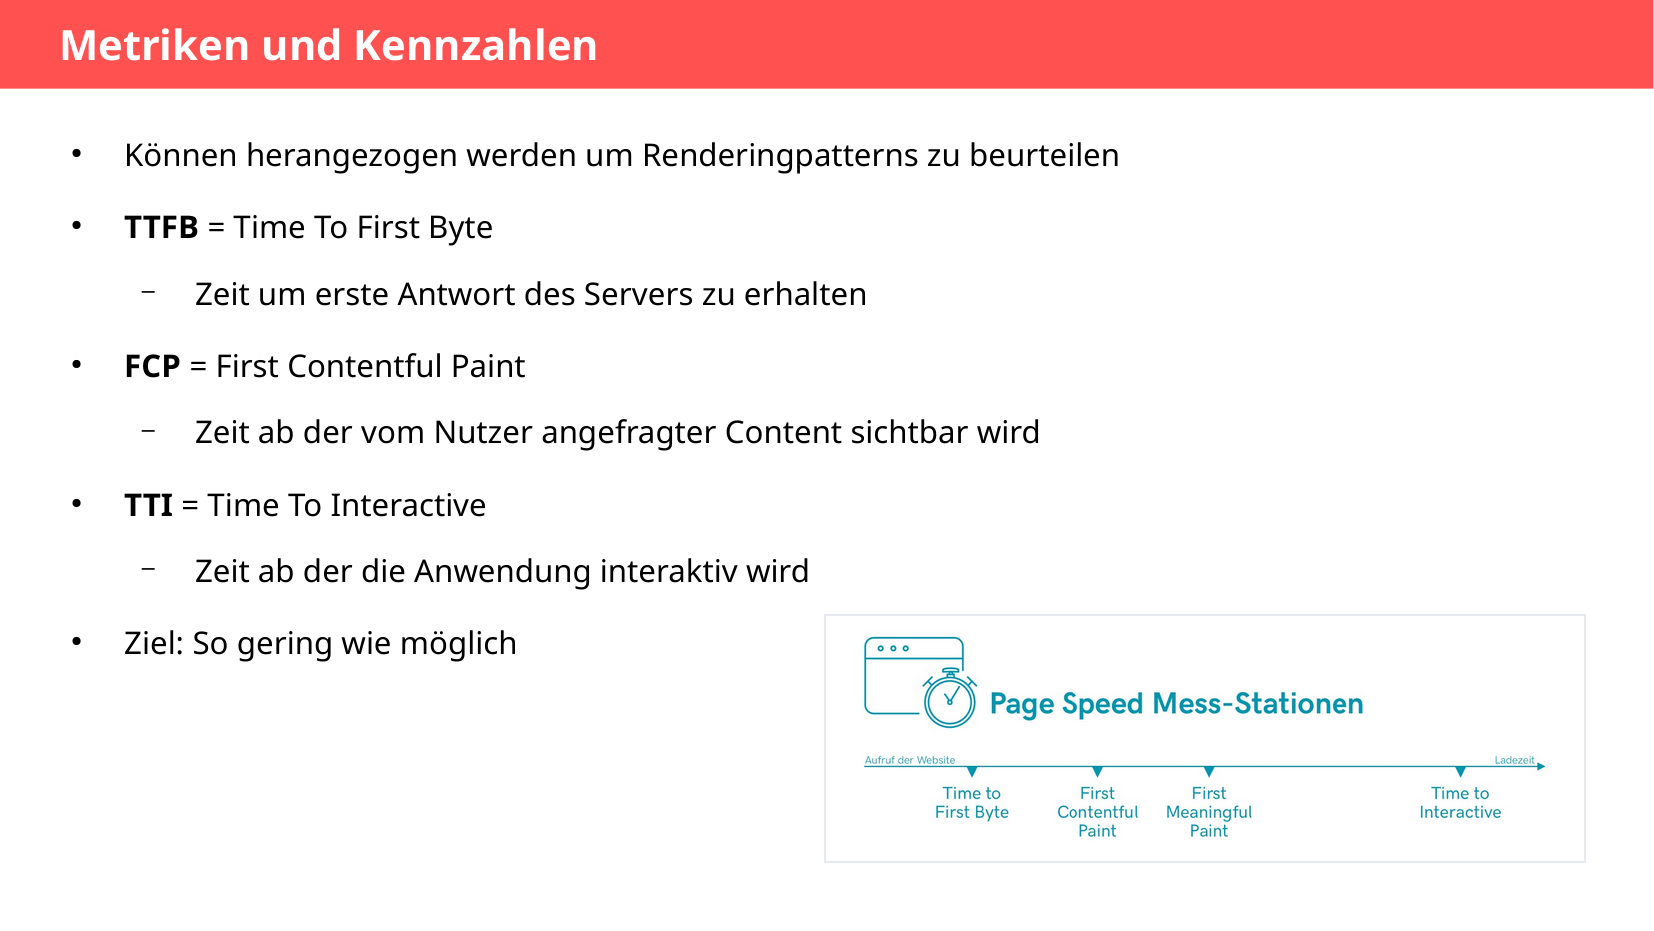

Metriken und Kennzahlen
# Können herangezogen werden um Renderingpatterns zu beurteilen
TTFB = Time To First Byte
Zeit um erste Antwort des Servers zu erhalten
FCP = First Contentful Paint
Zeit ab der vom Nutzer angefragter Content sichtbar wird
TTI = Time To Interactive
Zeit ab der die Anwendung interaktiv wird
Ziel: So gering wie möglich